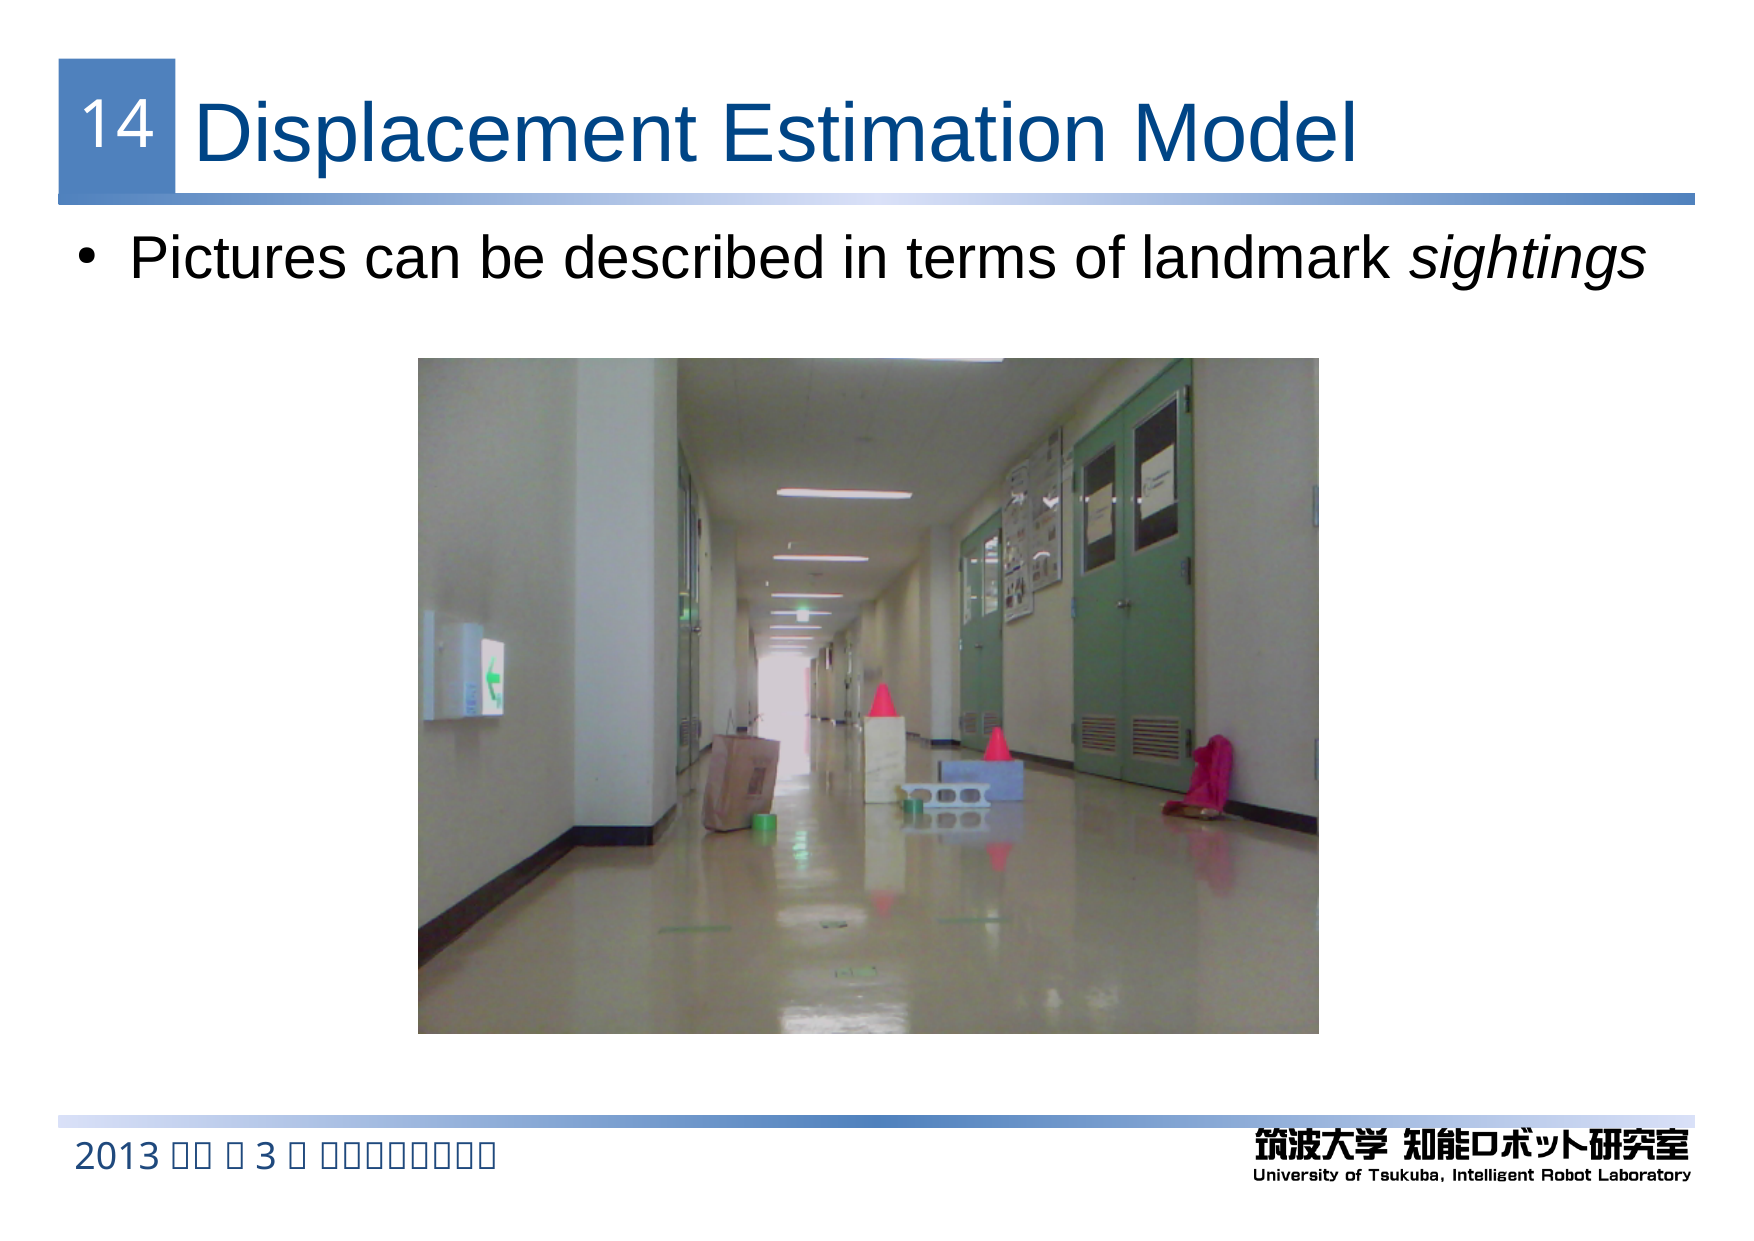

# Displacement Estimation Model
Pictures can be described in terms of landmark sightings